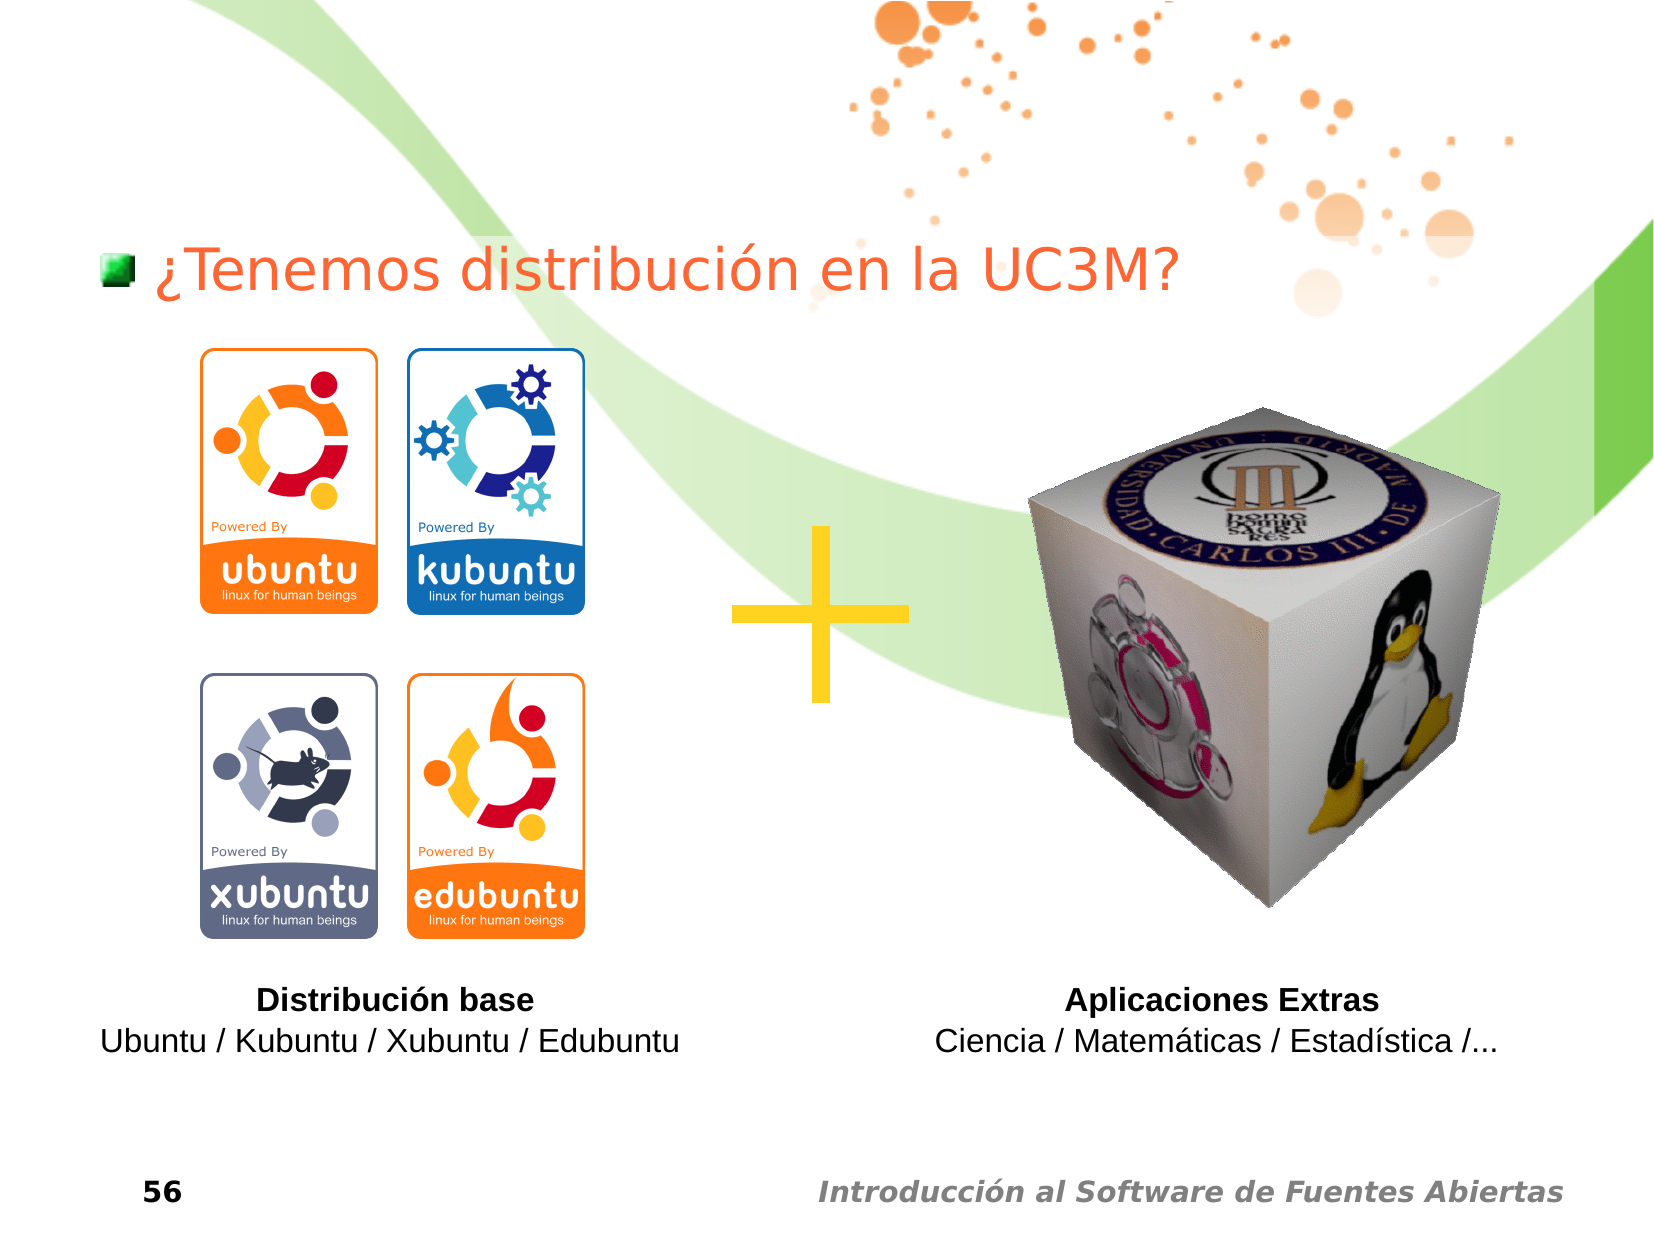

#
¿Tenemos distribución en la UC3M?
Distribución base
Ubuntu / Kubuntu / Xubuntu / Edubuntu
Aplicaciones Extras
Ciencia / Matemáticas / Estadística /...